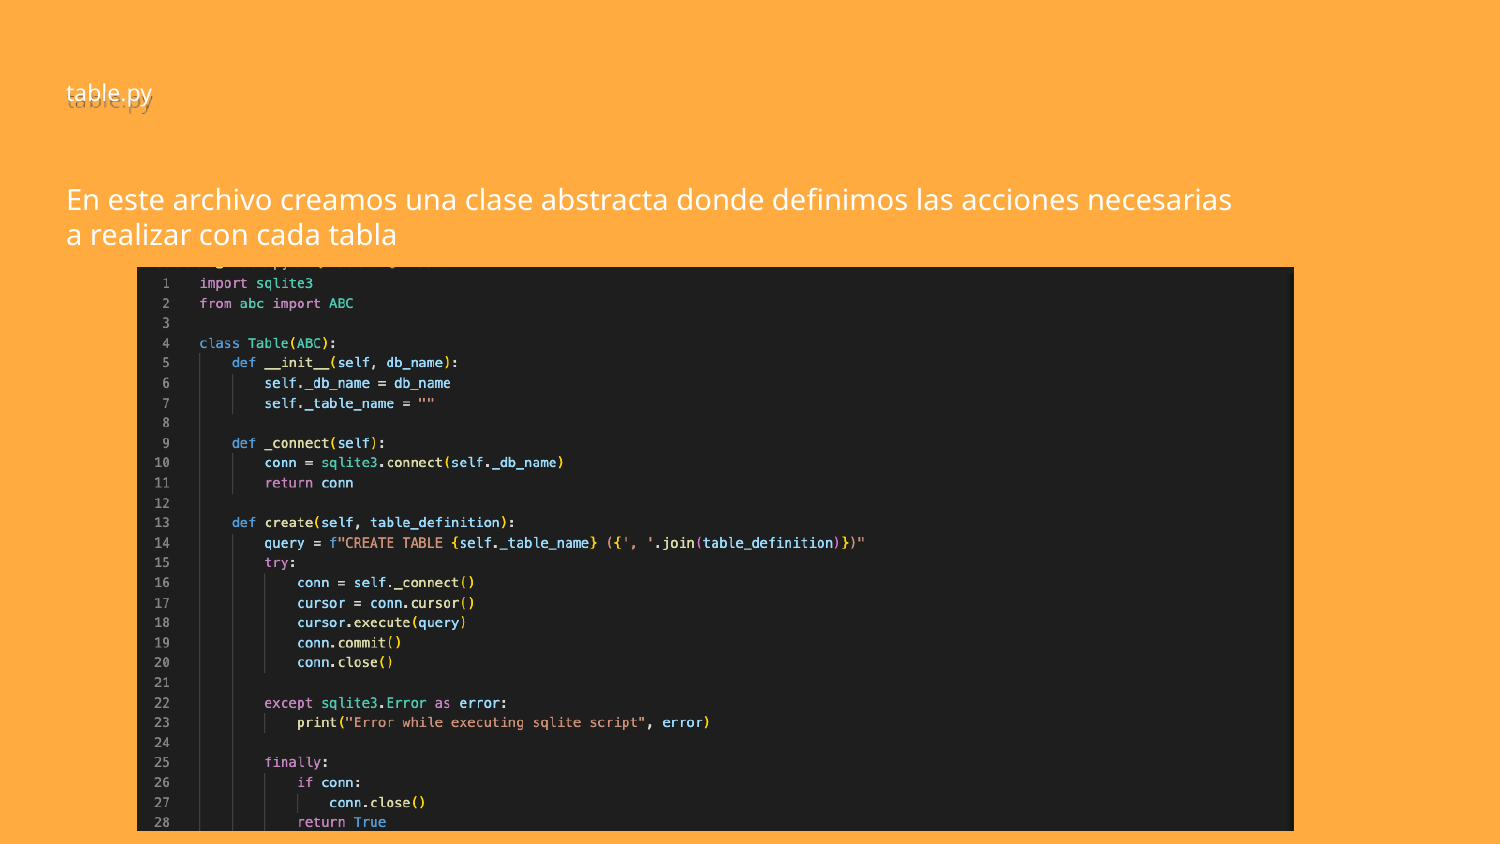

# table.py
En este archivo creamos una clase abstracta donde definimos las acciones necesarias a realizar con cada tabla